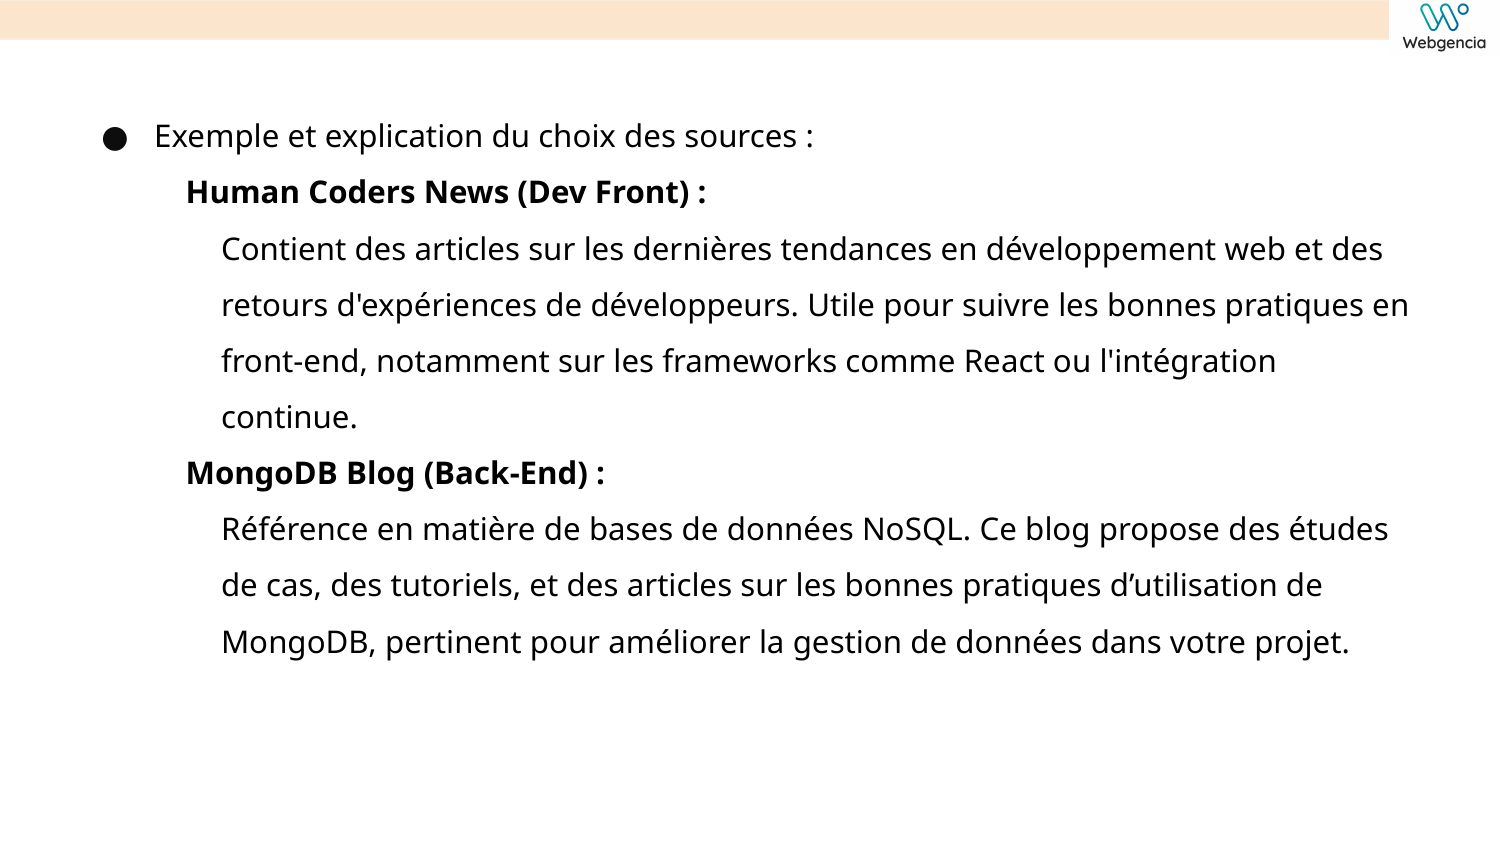

Exemple et explication du choix des sources :
Human Coders News (Dev Front) :
Contient des articles sur les dernières tendances en développement web et des retours d'expériences de développeurs. Utile pour suivre les bonnes pratiques en front-end, notamment sur les frameworks comme React ou l'intégration continue.
MongoDB Blog (Back-End) :
Référence en matière de bases de données NoSQL. Ce blog propose des études de cas, des tutoriels, et des articles sur les bonnes pratiques d’utilisation de MongoDB, pertinent pour améliorer la gestion de données dans votre projet.
#